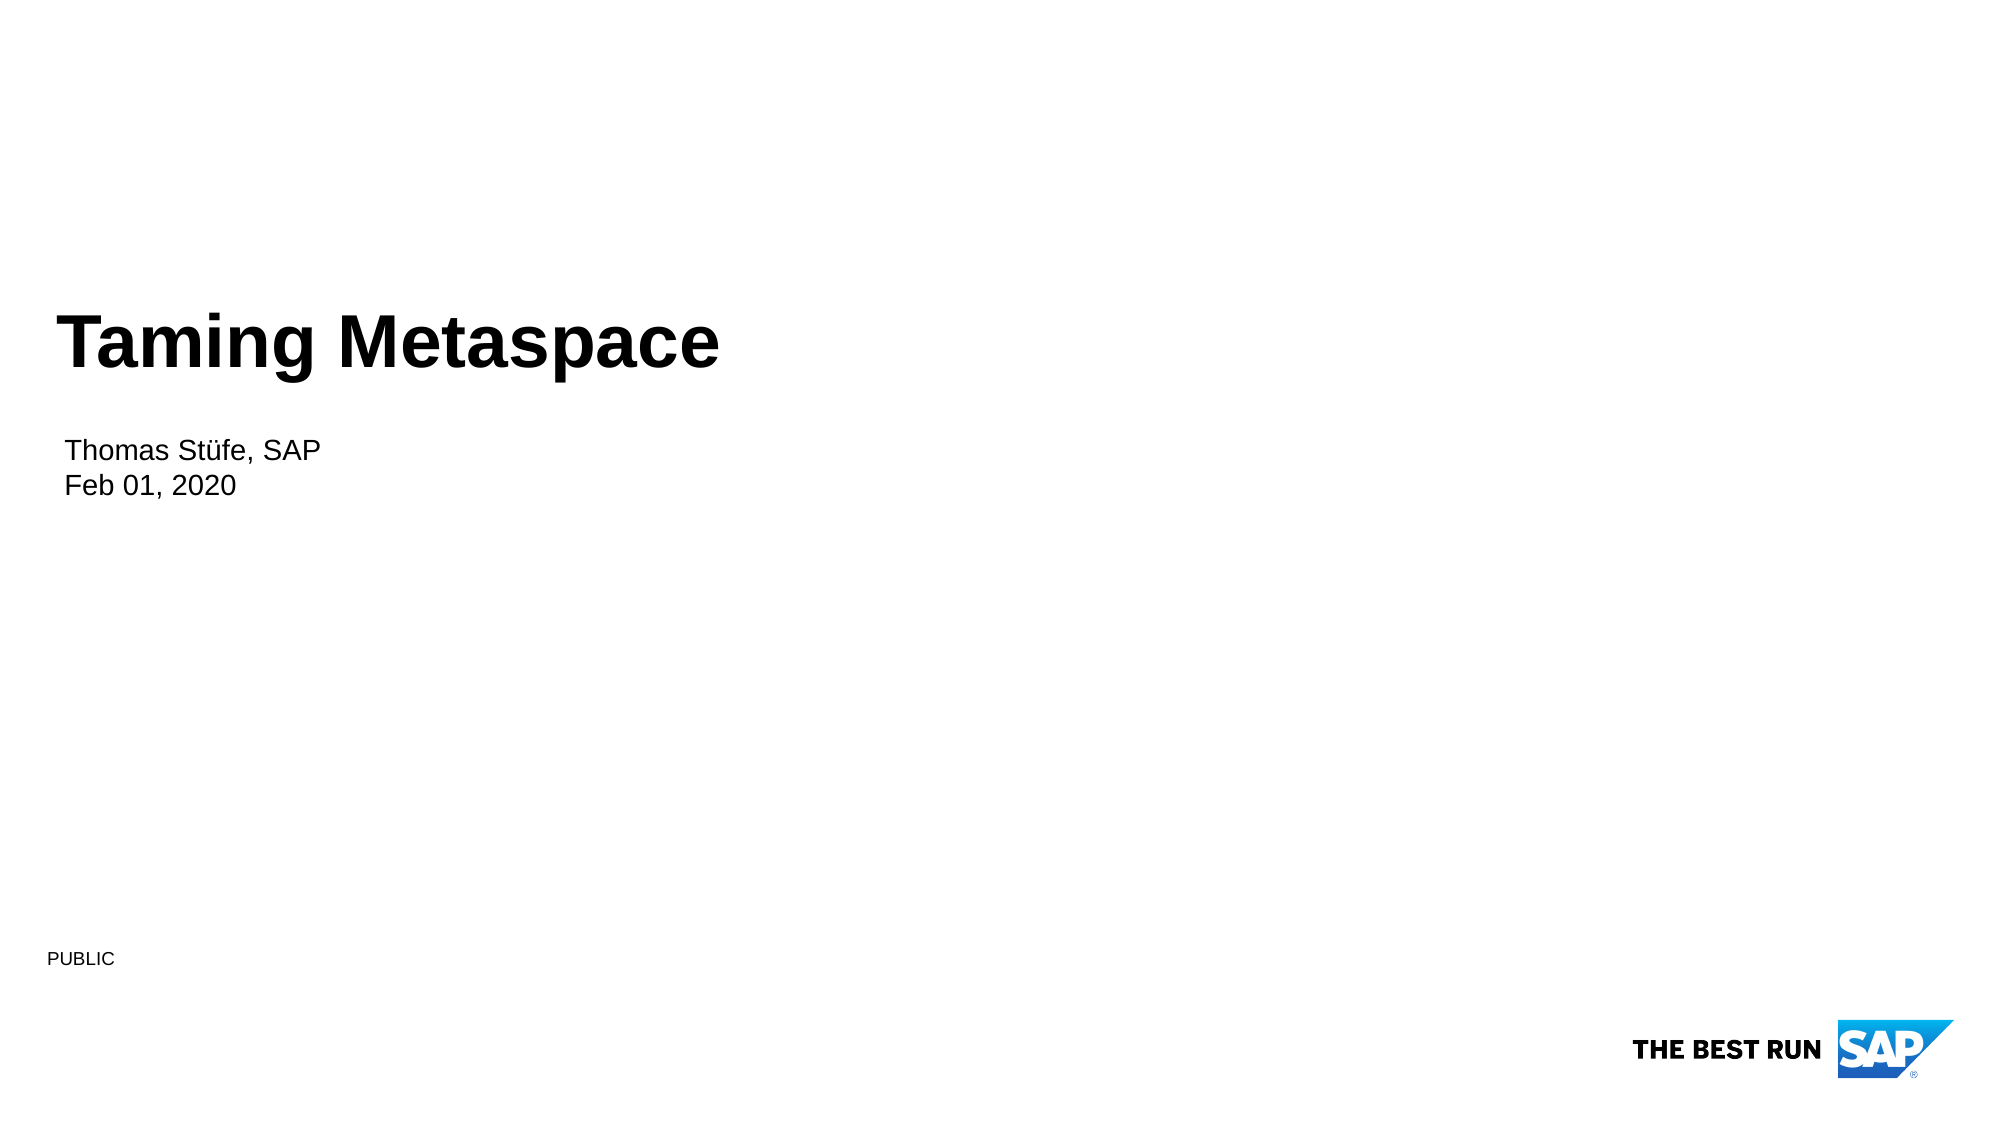

Taming Metaspace
# Thomas Stüfe, SAP
Feb 01, 2020